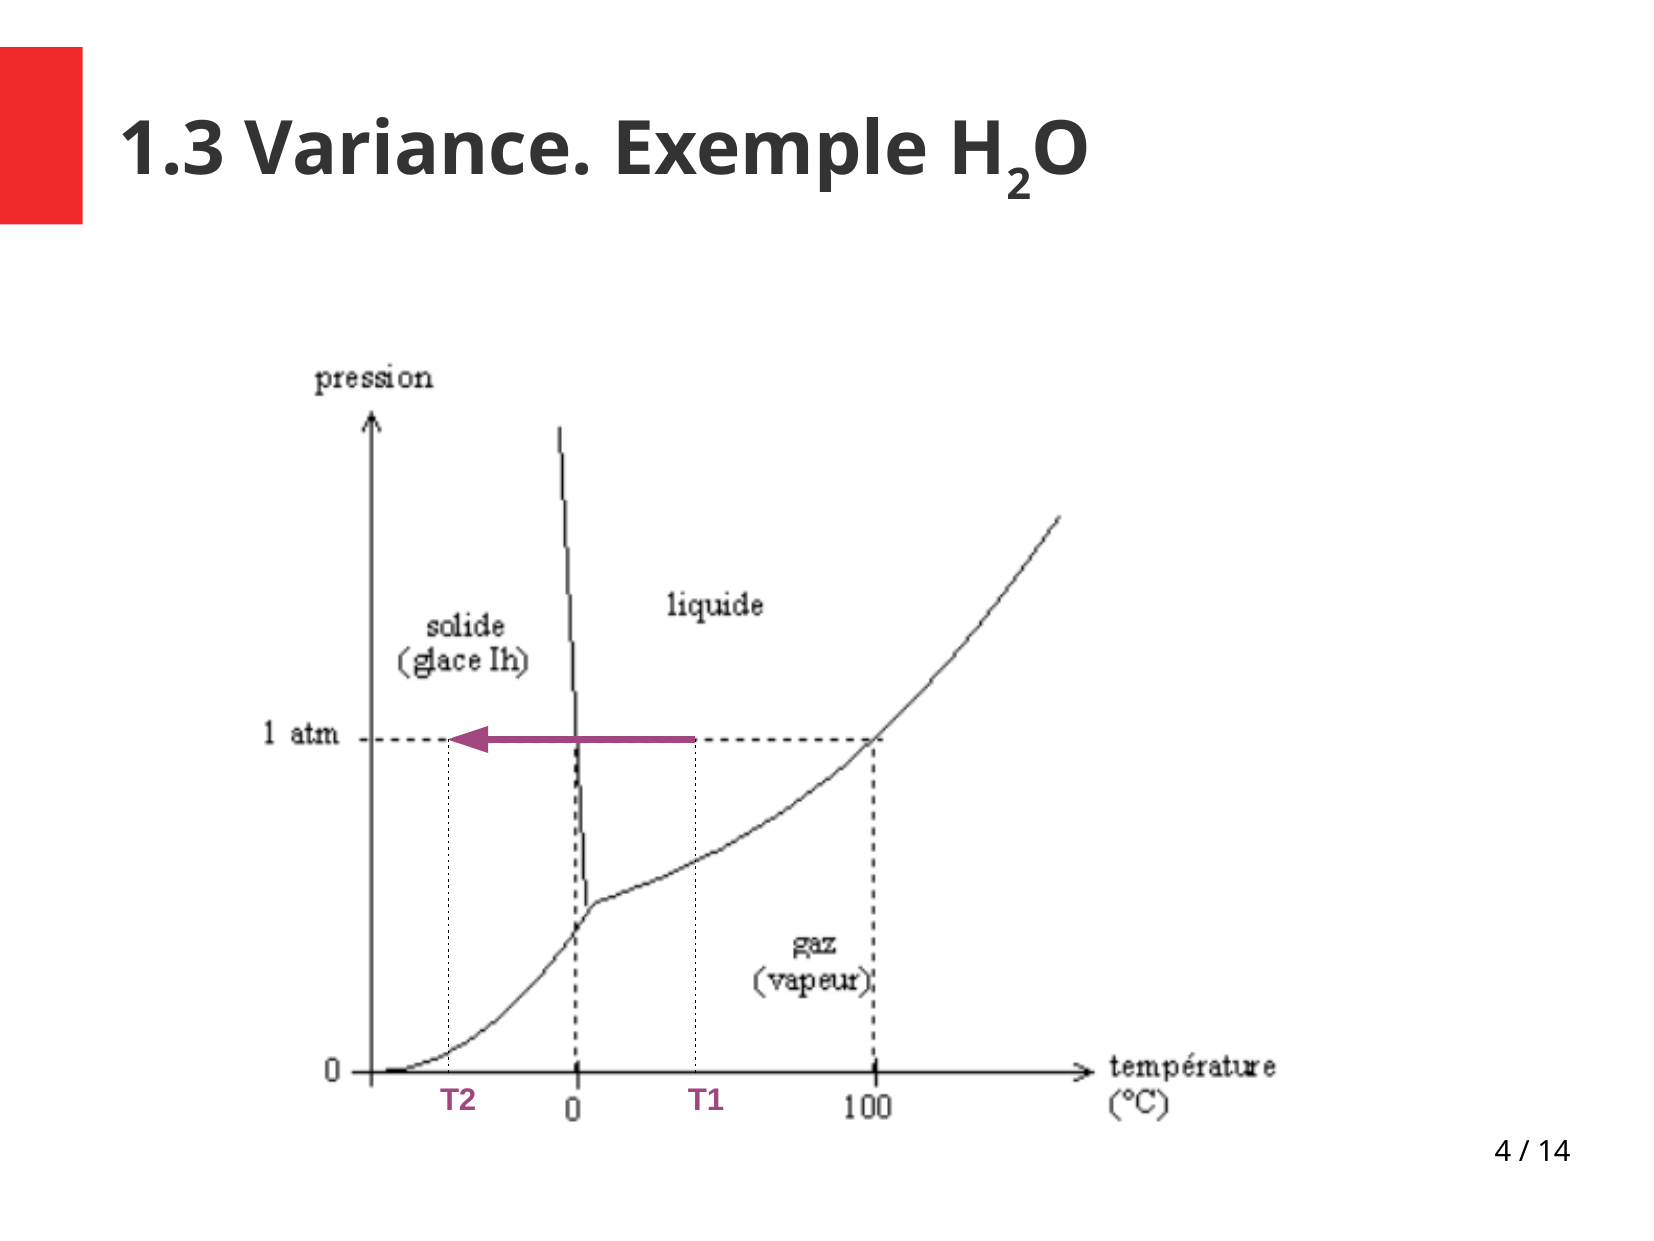

# 1.3 Variance. Exemple H2O
T2
T1
4